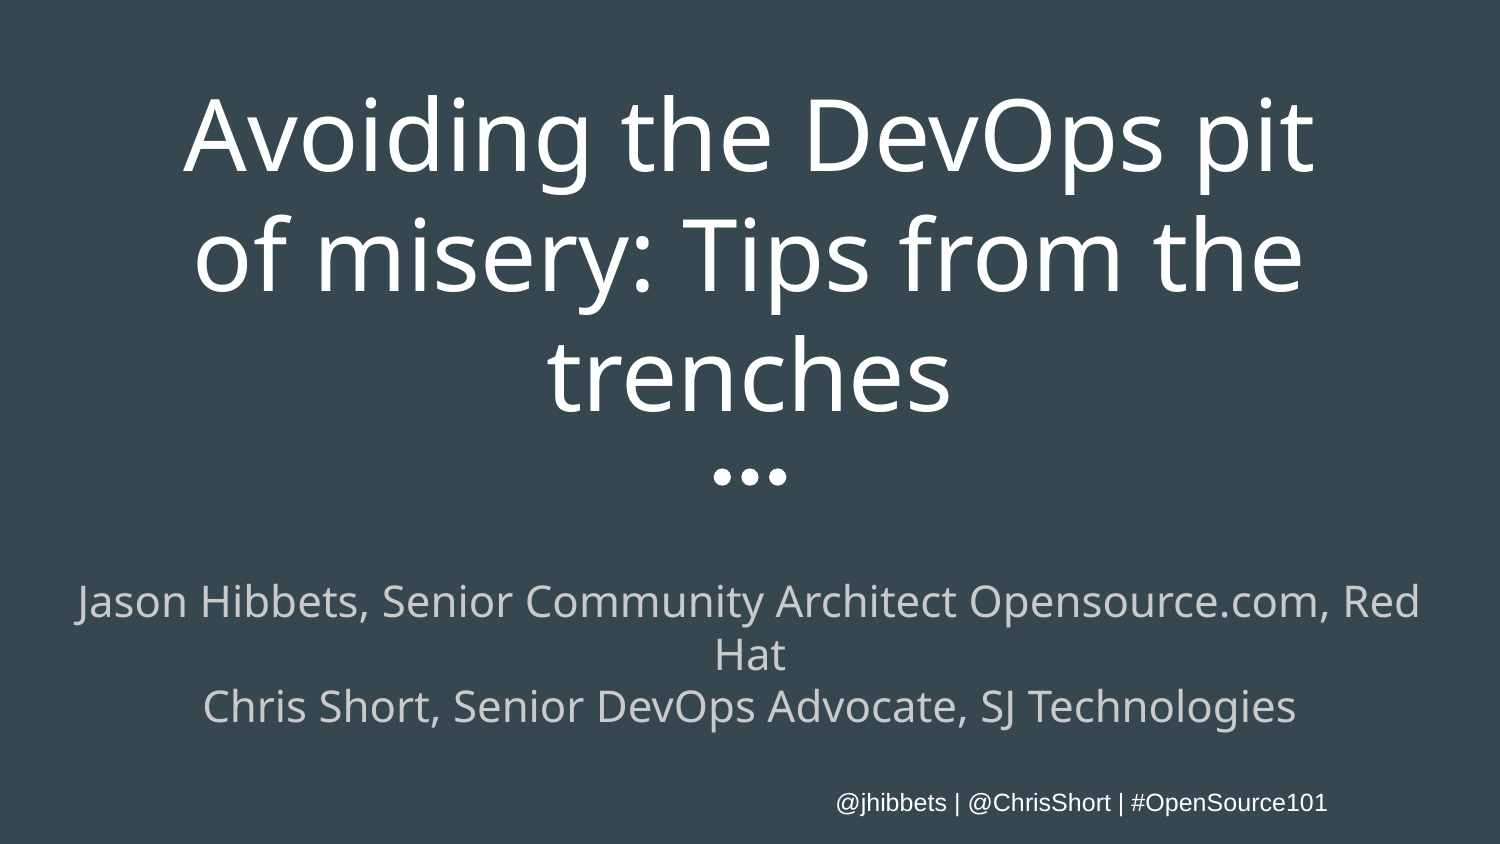

# Avoiding the DevOps pit of misery: Tips from the trenches
Jason Hibbets, Senior Community Architect Opensource.com, Red Hat
Chris Short, Senior DevOps Advocate, SJ Technologies